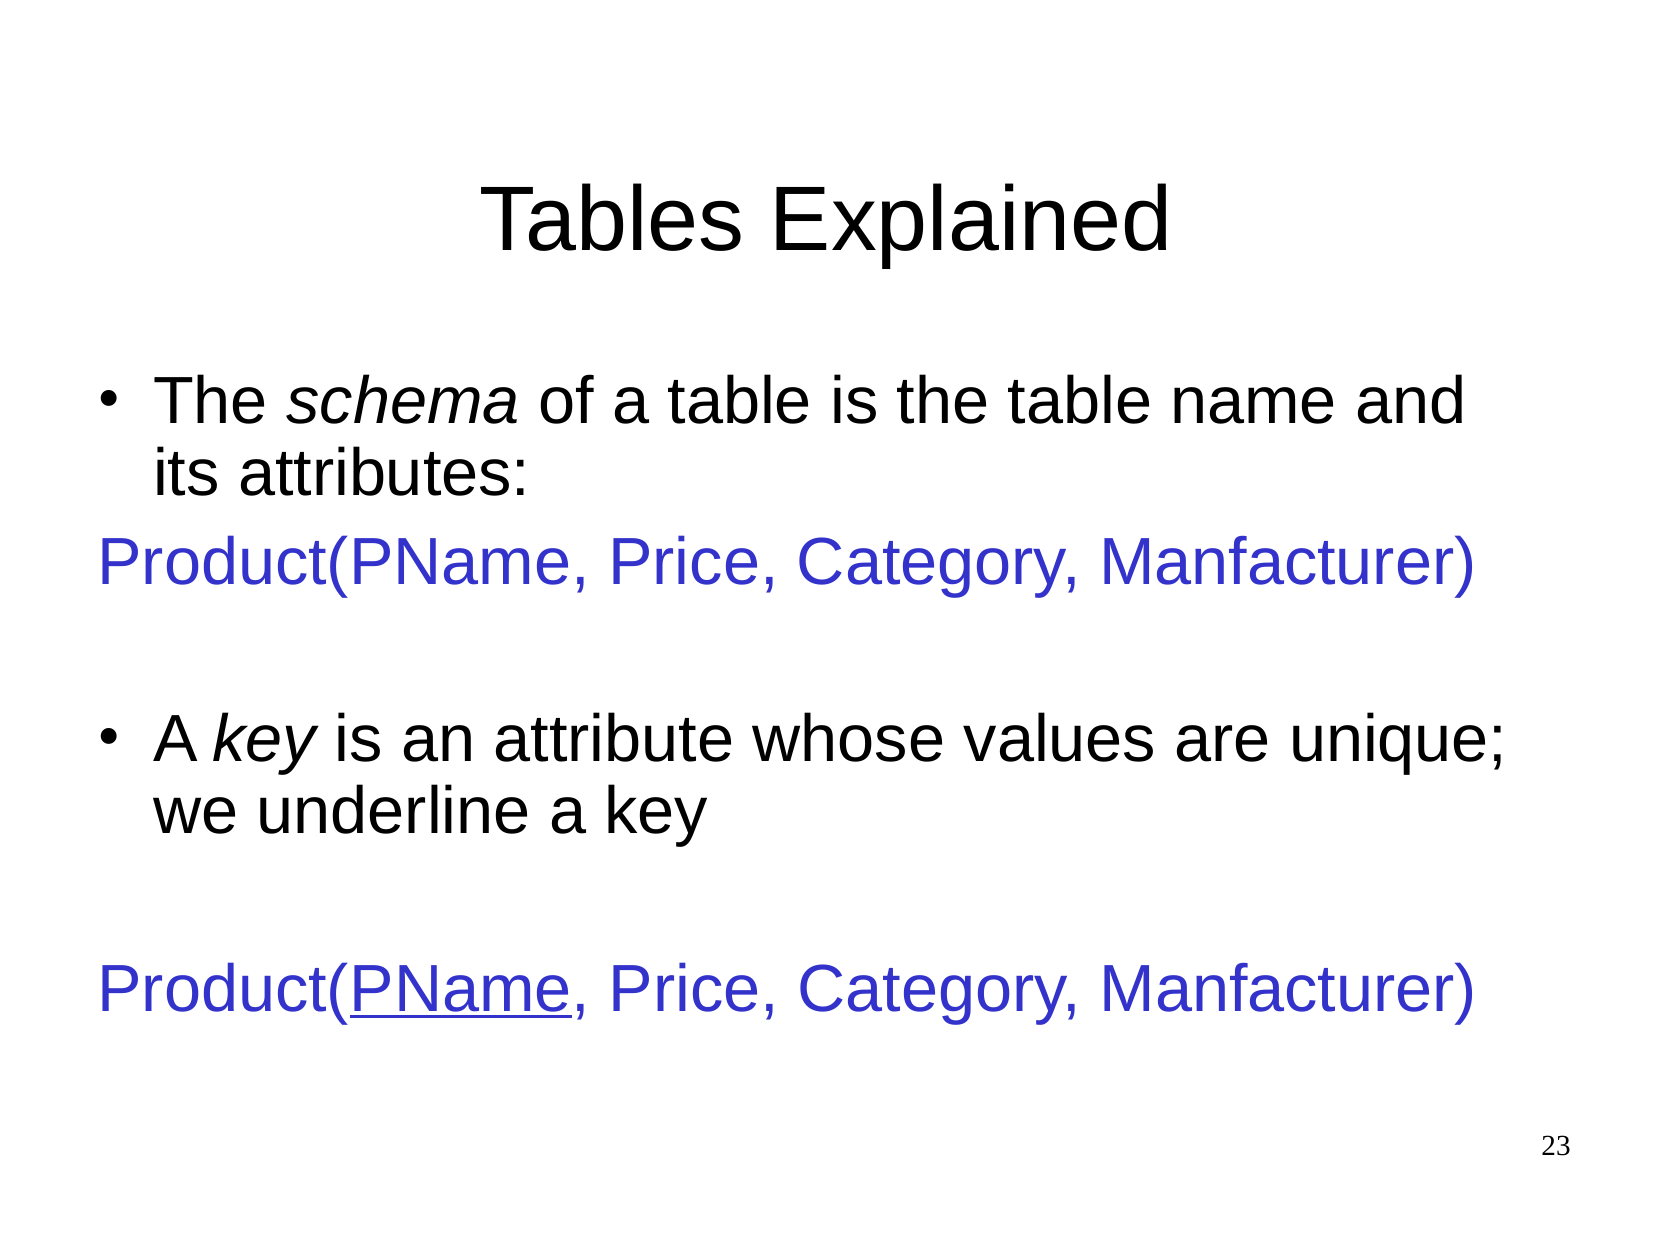

# Tables Explained
The schema of a table is the table name and its attributes:
Product(PName, Price, Category, Manfacturer)
A key is an attribute whose values are unique;
we underline a key
Product(PName, Price, Category, Manfacturer)
23